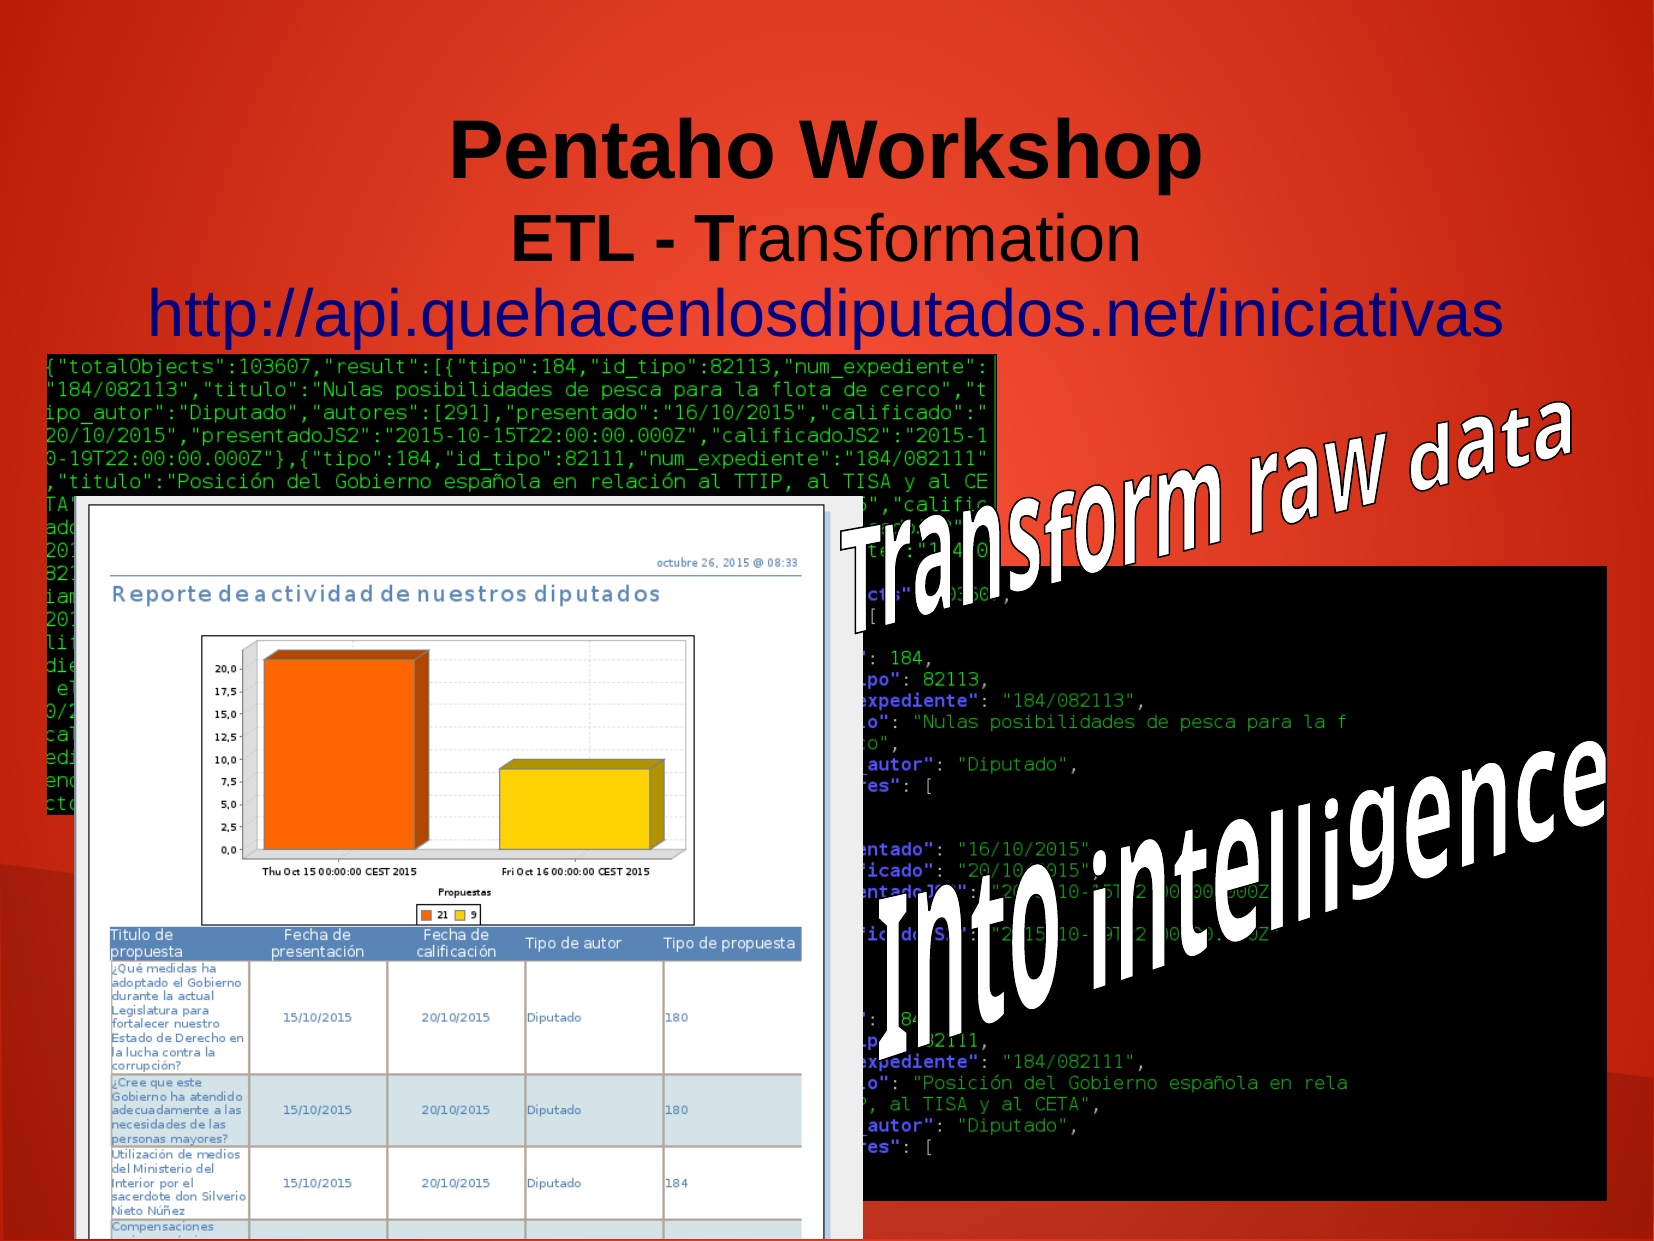

# Pentaho Workshop
ETL - Transformation
http://api.quehacenlosdiputados.net/iniciativas
Transform raw data
What are we gonna do on this
Workshop
Into intelligence